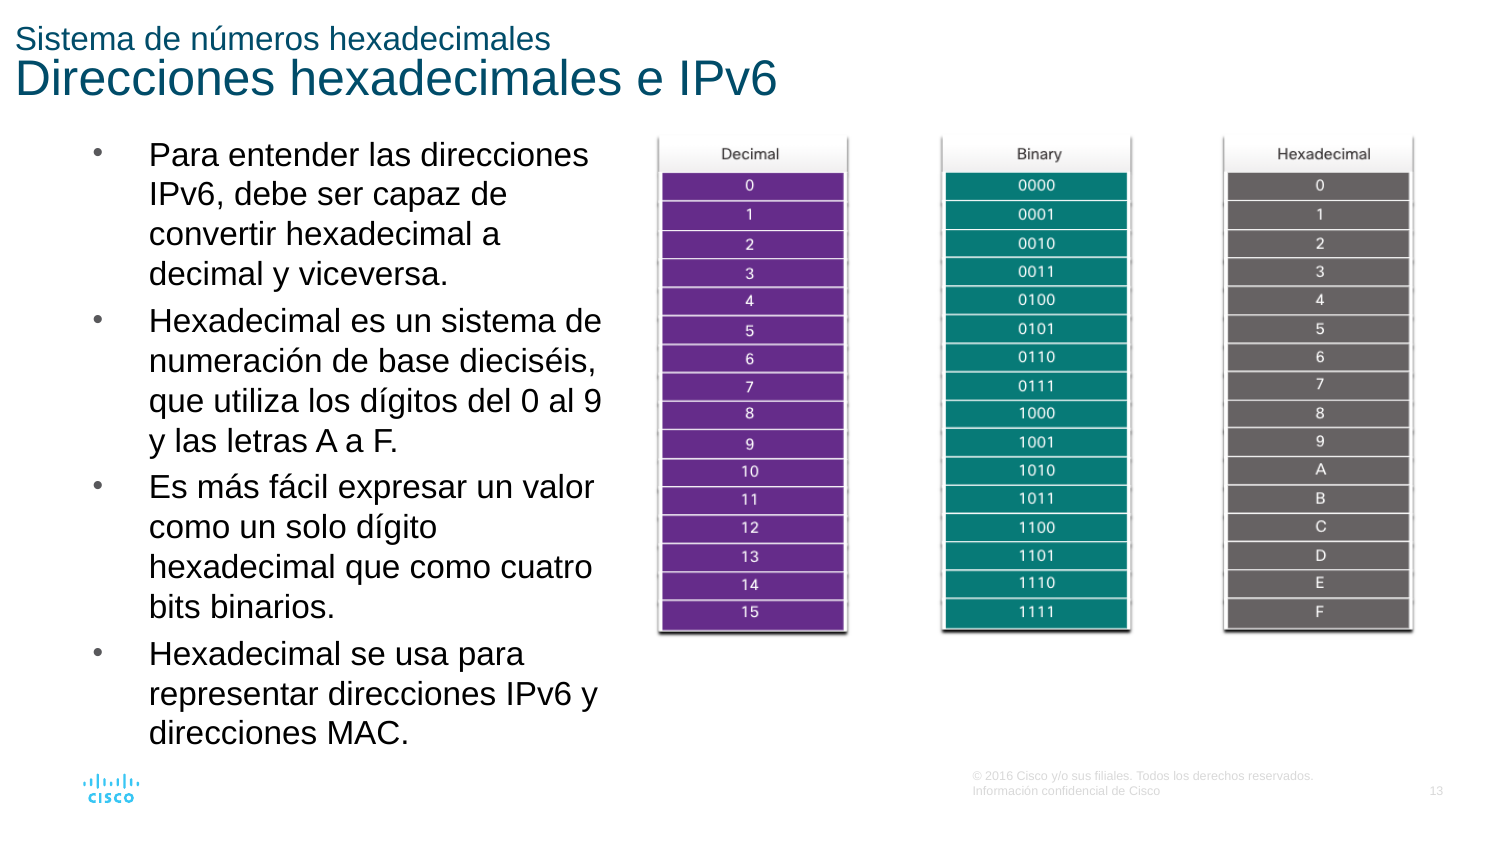

# Sistema de números hexadecimales Direcciones hexadecimales e IPv6
Para entender las direcciones IPv6, debe ser capaz de convertir hexadecimal a decimal y viceversa.
Hexadecimal es un sistema de numeración de base dieciséis, que utiliza los dígitos del 0 al 9 y las letras A a F.
Es más fácil expresar un valor como un solo dígito hexadecimal que como cuatro bits binarios.
Hexadecimal se usa para representar direcciones IPv6 y direcciones MAC.